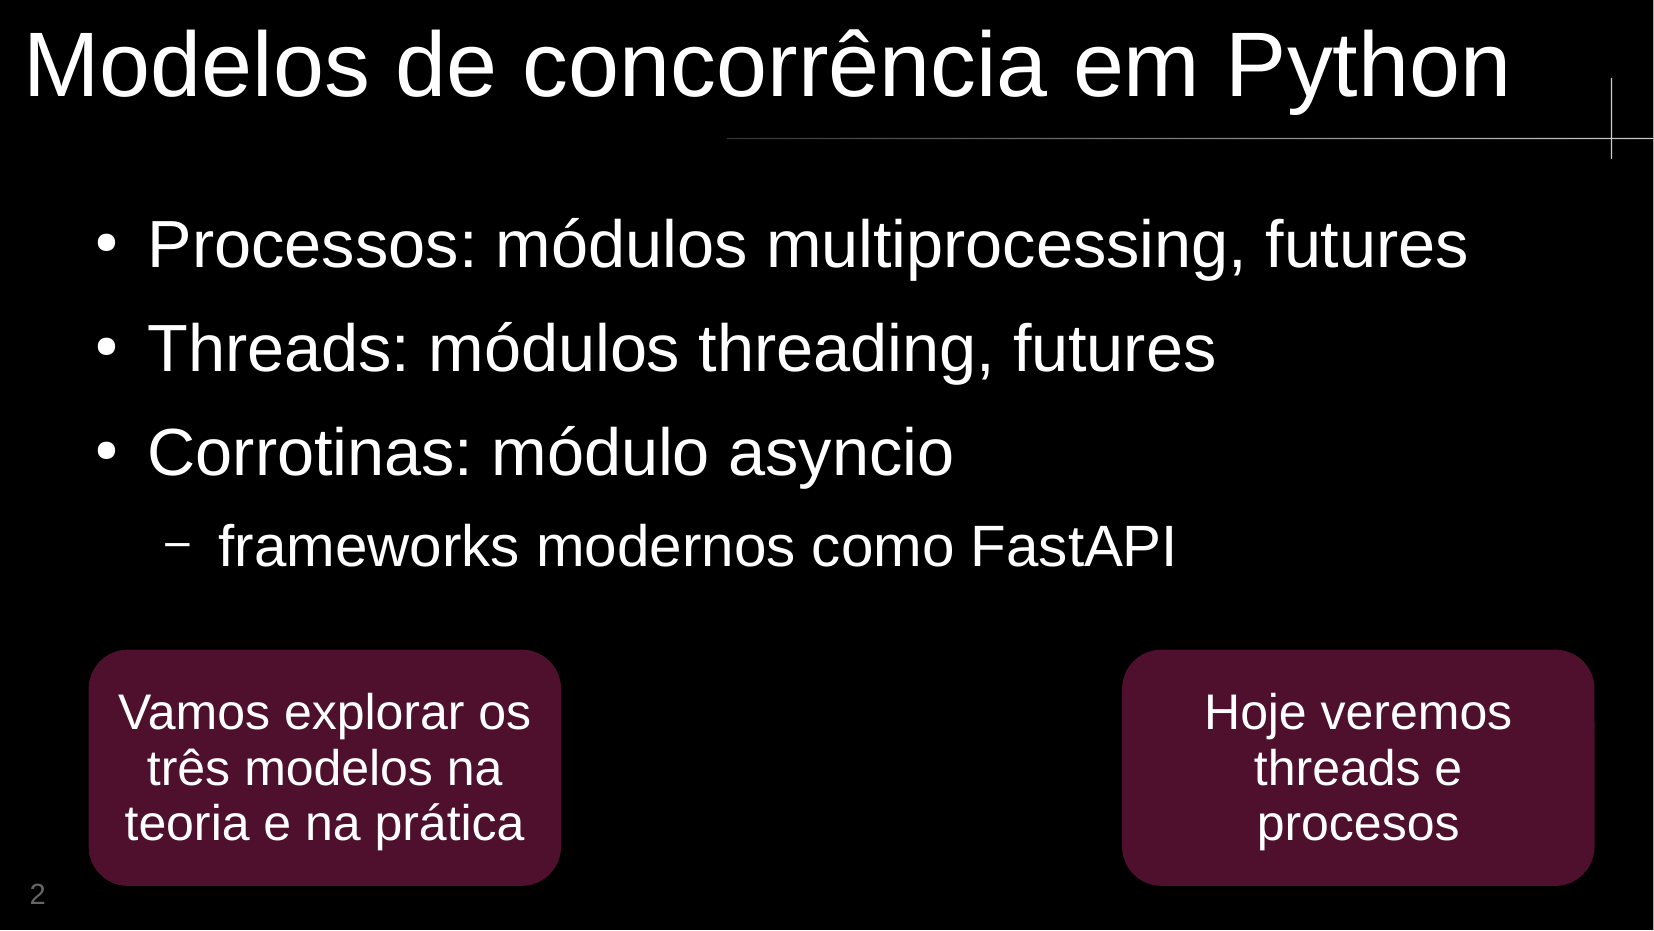

# Modelos de concorrência em Python
Processos: módulos multiprocessing, futures
Threads: módulos threading, futures
Corrotinas: módulo asyncio
frameworks modernos como FastAPI
Vamos explorar os três modelos na teoria e na prática
Hoje veremos threads e procesos
2